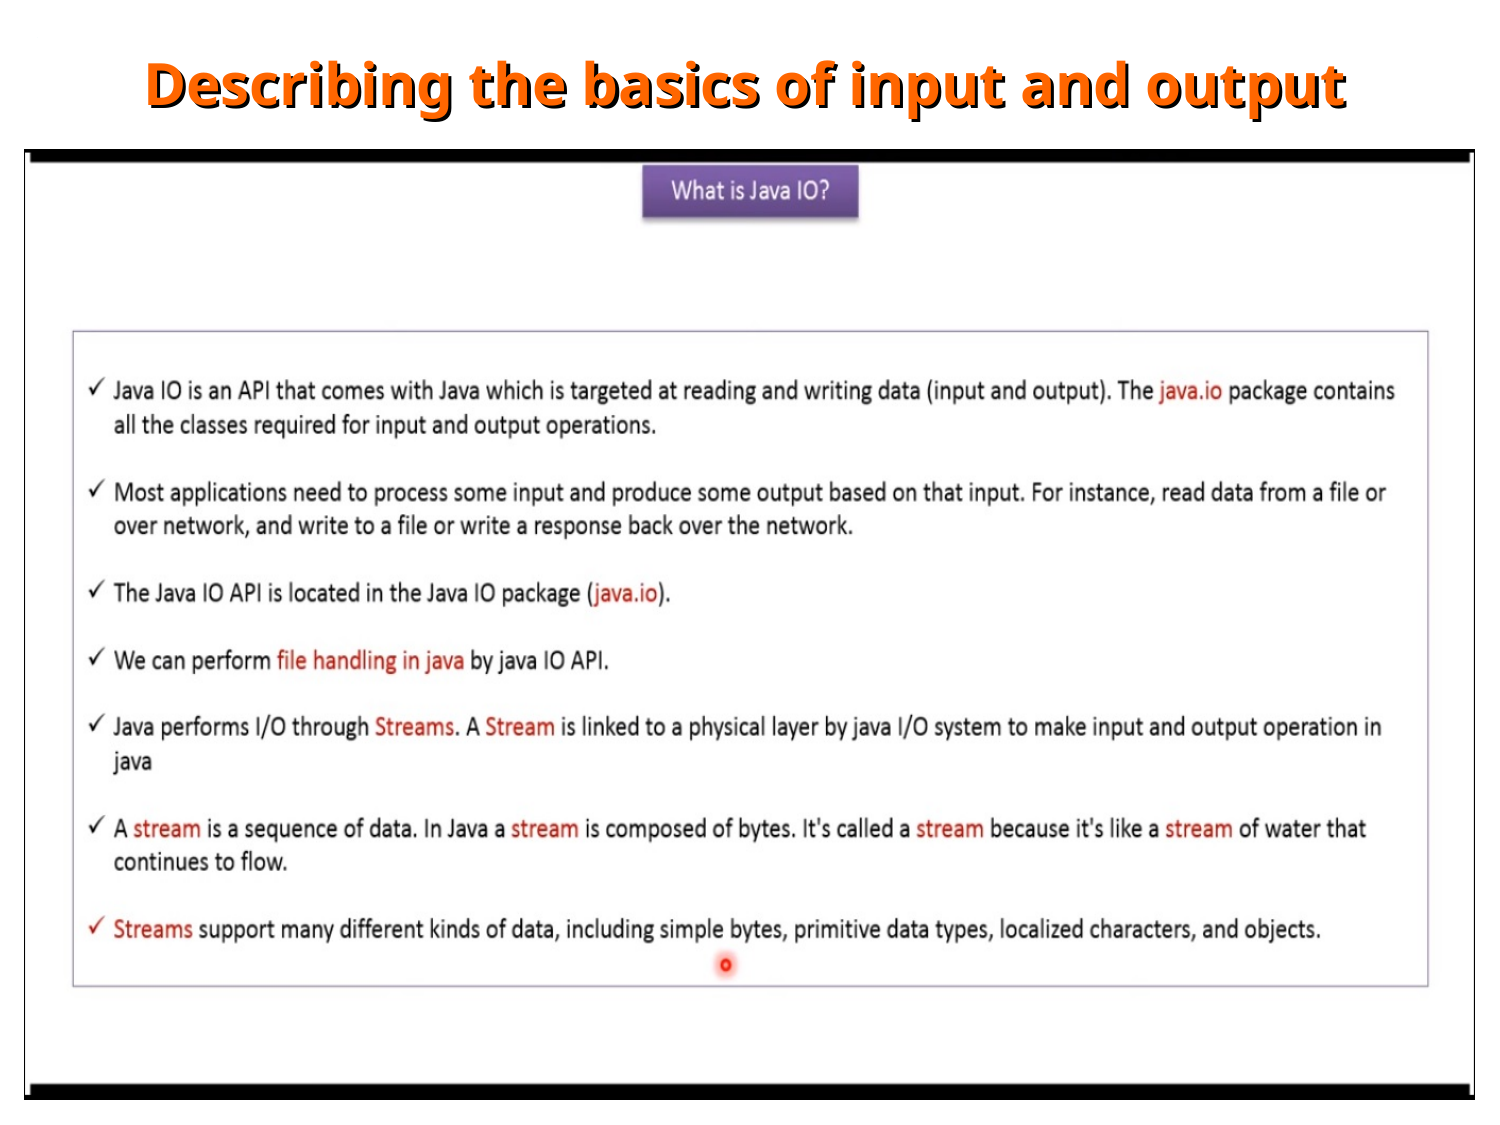

# Describing the basics of input and output